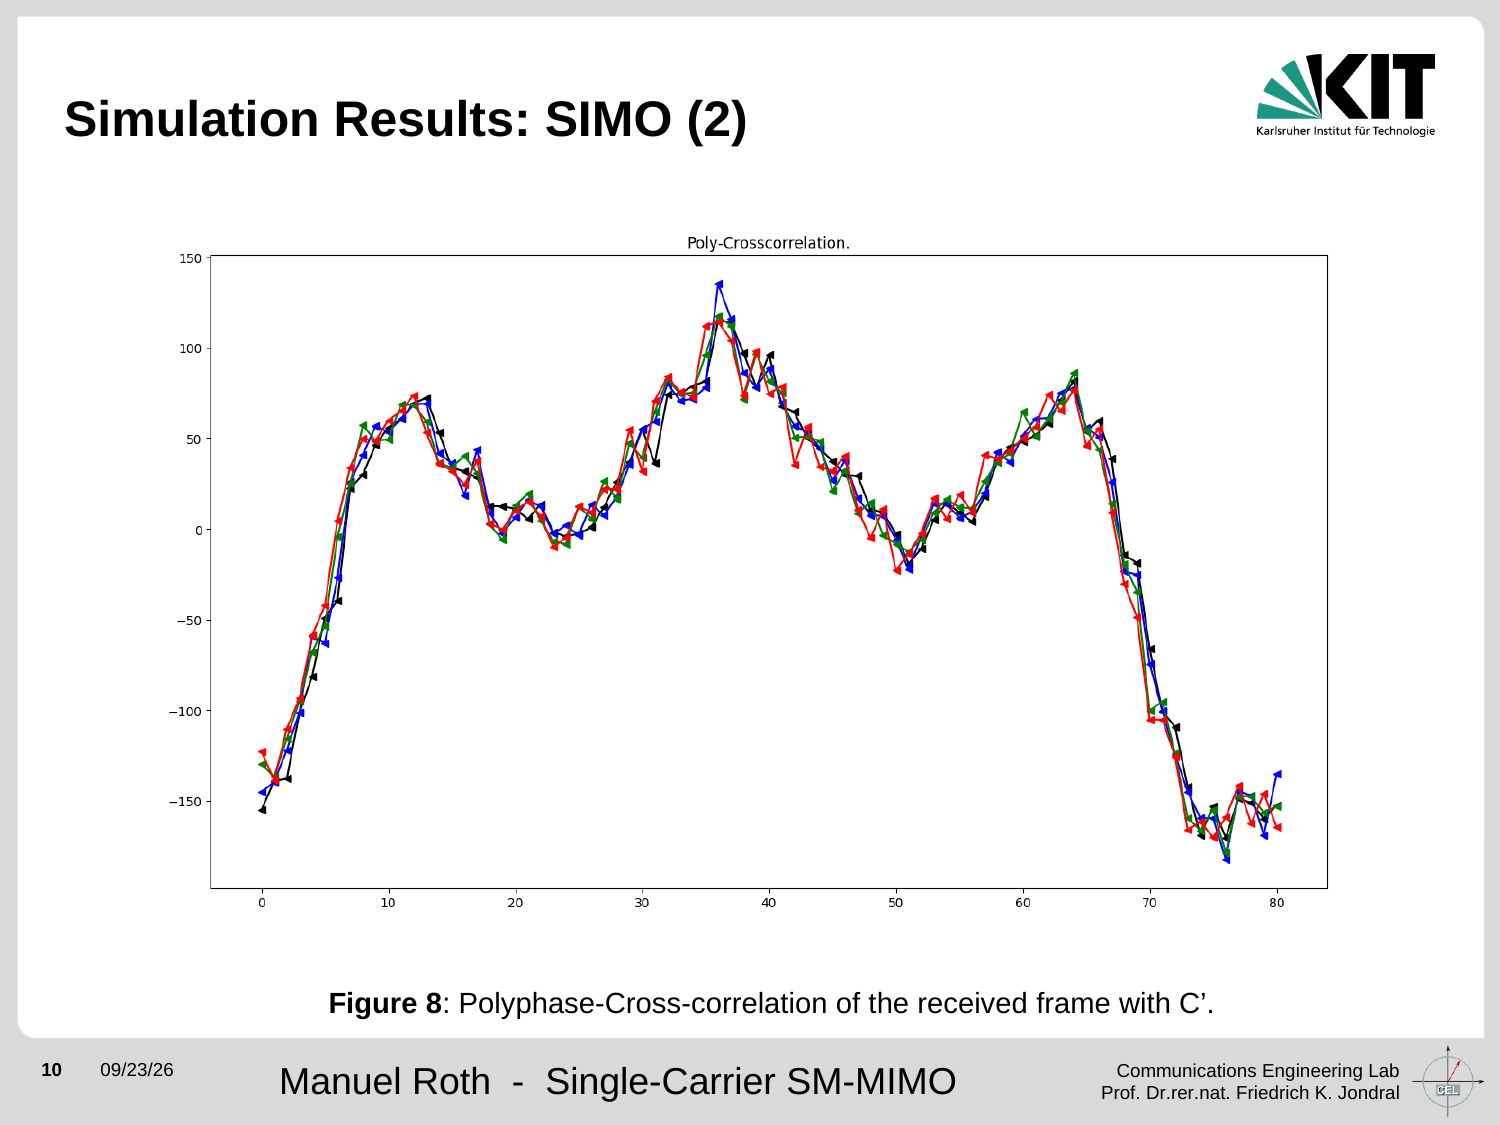

# Simulation Results: SIMO (2)
Figure 8: Polyphase-Cross-correlation of the received frame with C’.
Manuel Roth - Single-Carrier SM-MIMO